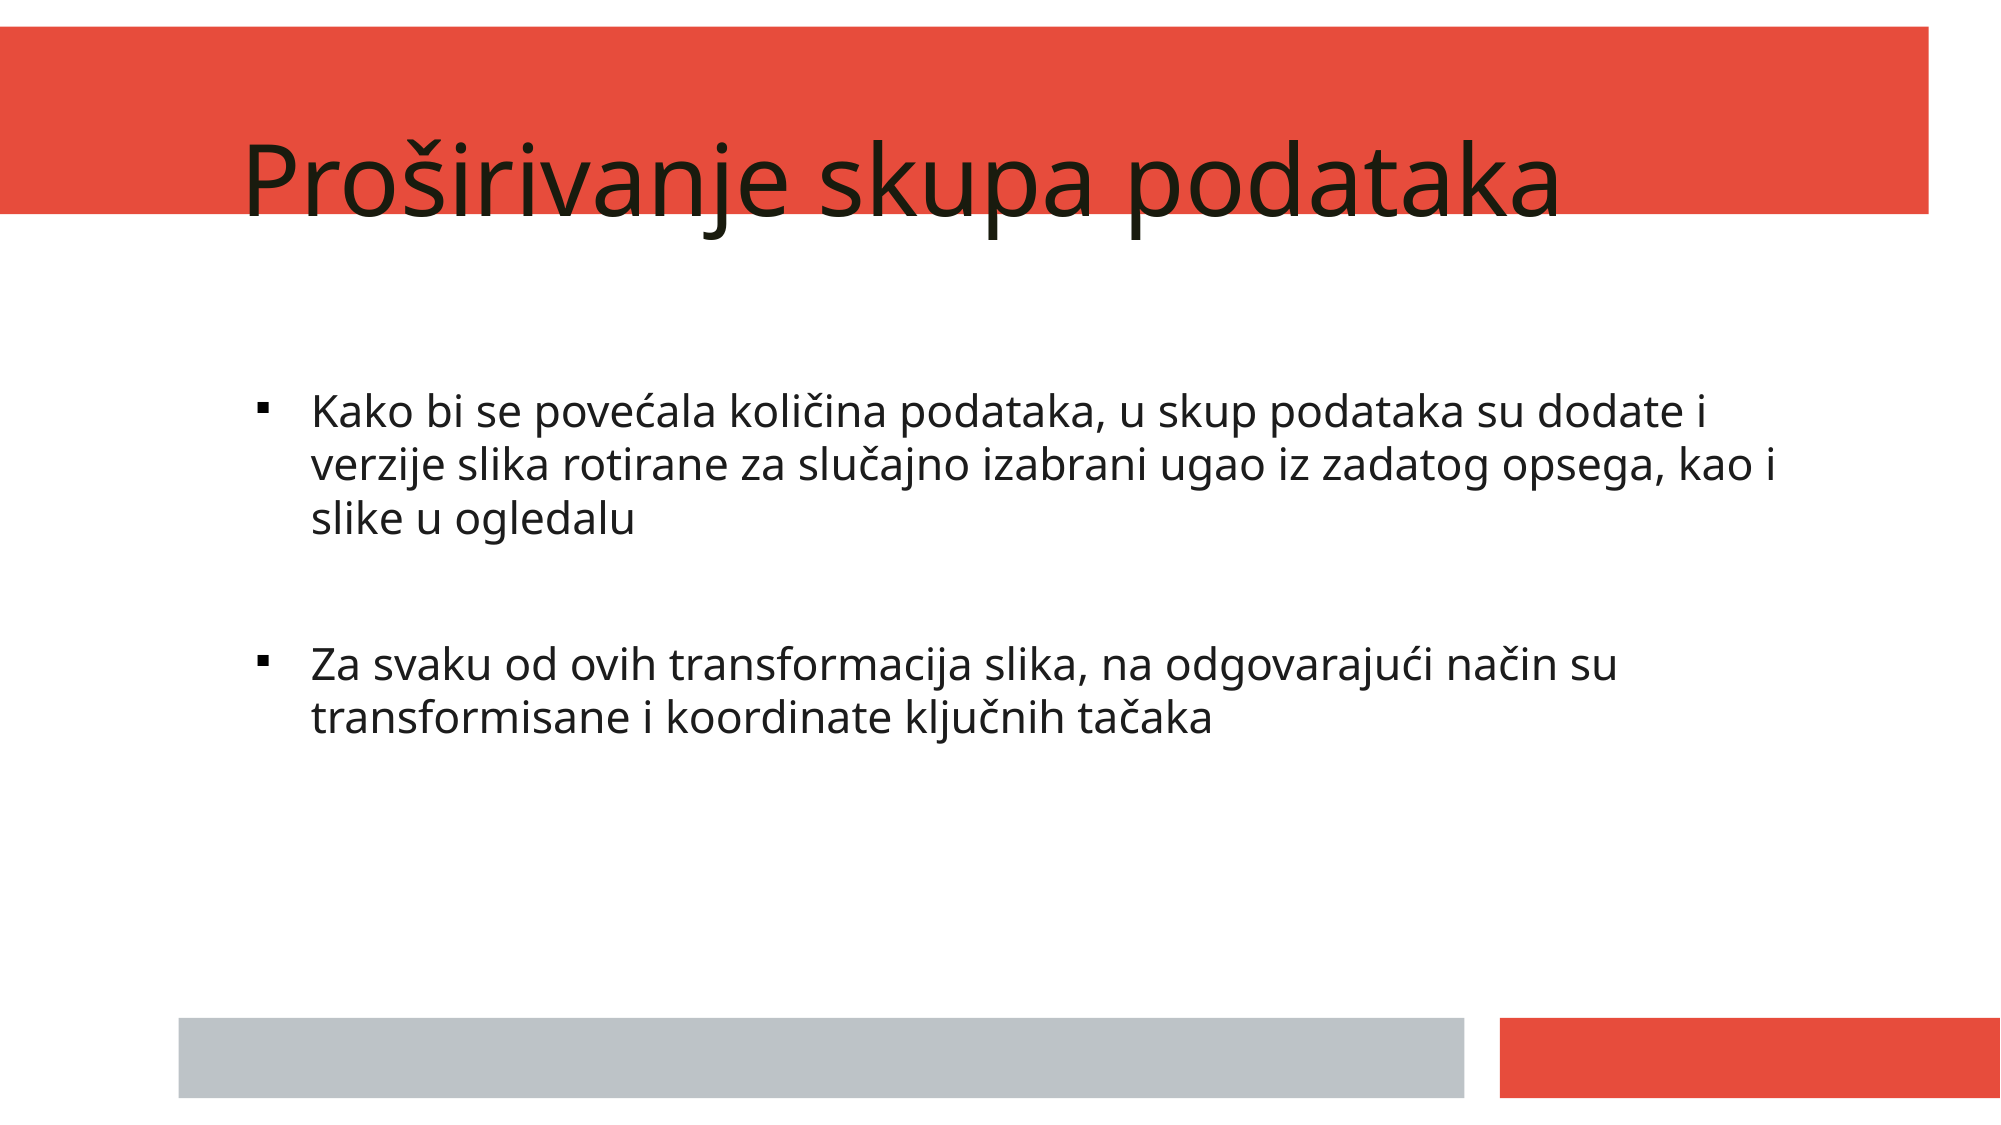

# Proširivanje skupa podataka
Kako bi se povećala količina podataka, u skup podataka su dodate i verzije slika rotirane za slučajno izabrani ugao iz zadatog opsega, kao i slike u ogledalu
Za svaku od ovih transformacija slika, na odgovarajući način su transformisane i koordinate ključnih tačaka